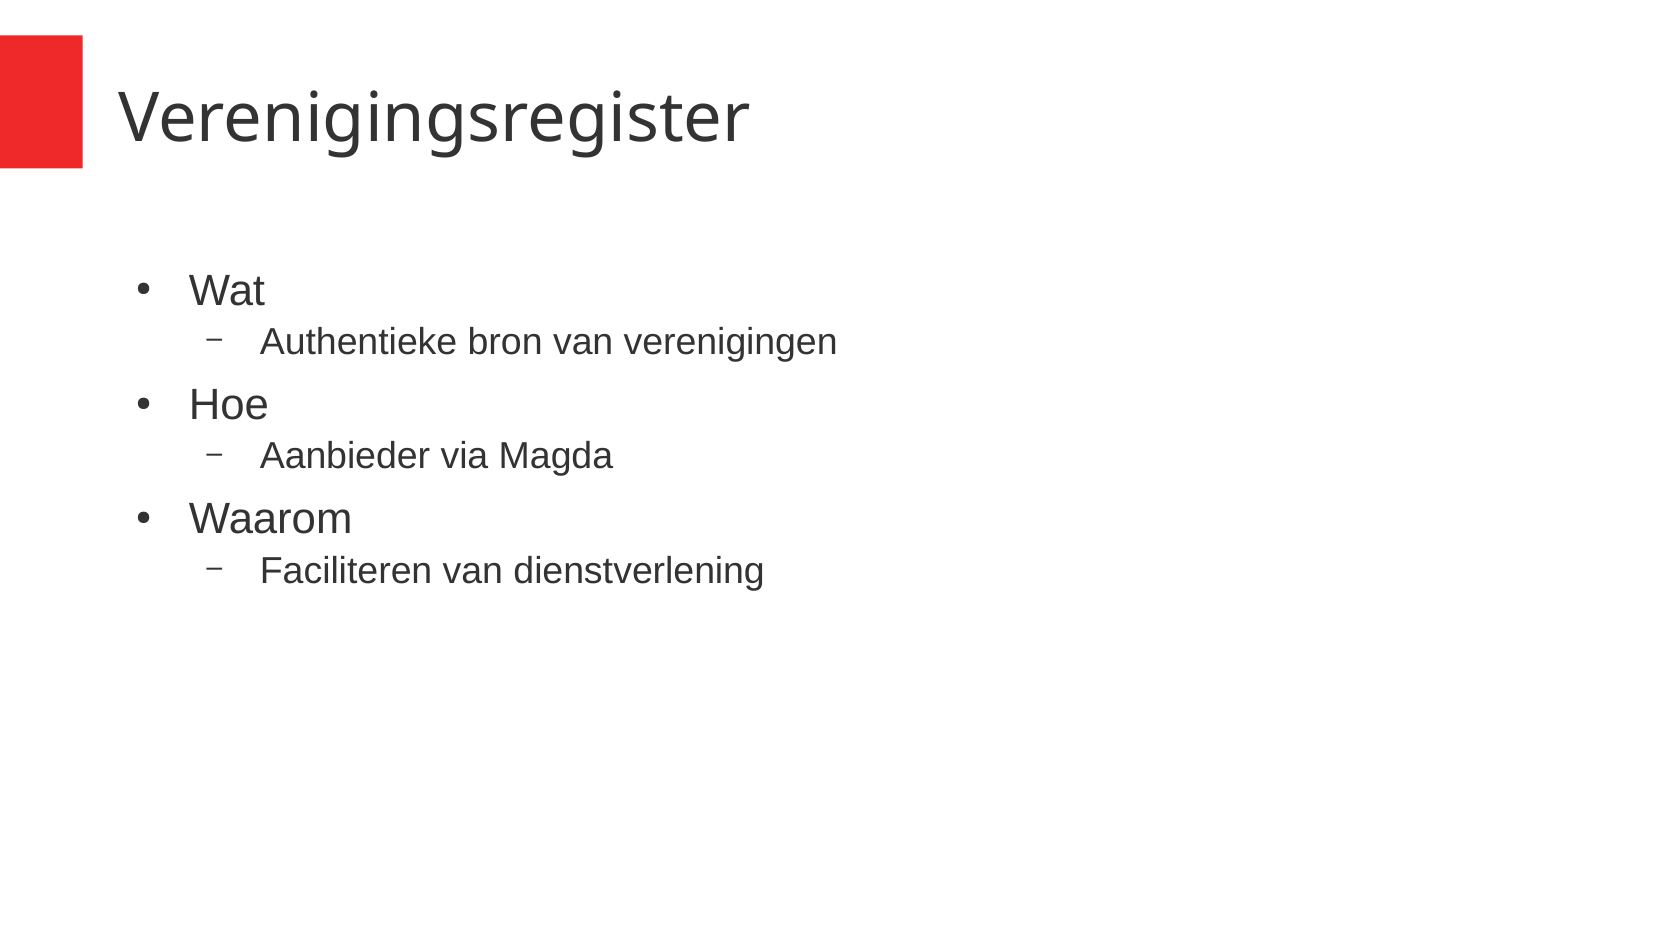

# Verenigingsregister
Wat
Authentieke bron van verenigingen
Hoe
Aanbieder via Magda
Waarom
Faciliteren van dienstverlening